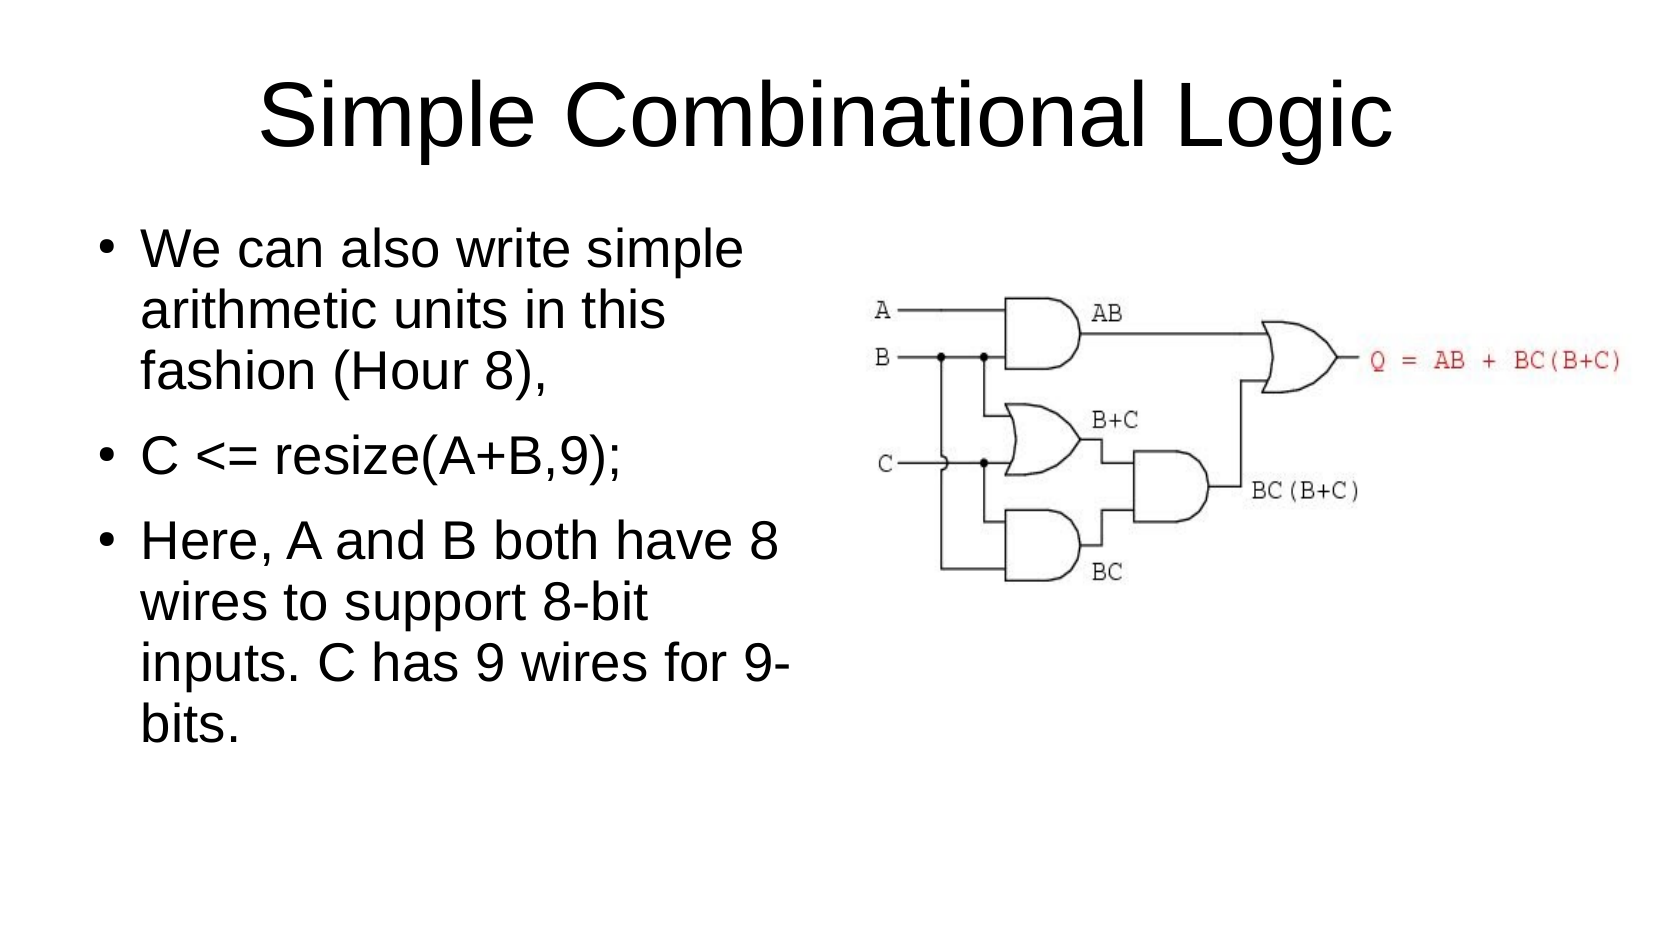

# Simple Combinational Logic
We can also write simple arithmetic units in this fashion (Hour 8),
C <= resize(A+B,9);
Here, A and B both have 8 wires to support 8-bit inputs. C has 9 wires for 9-bits.